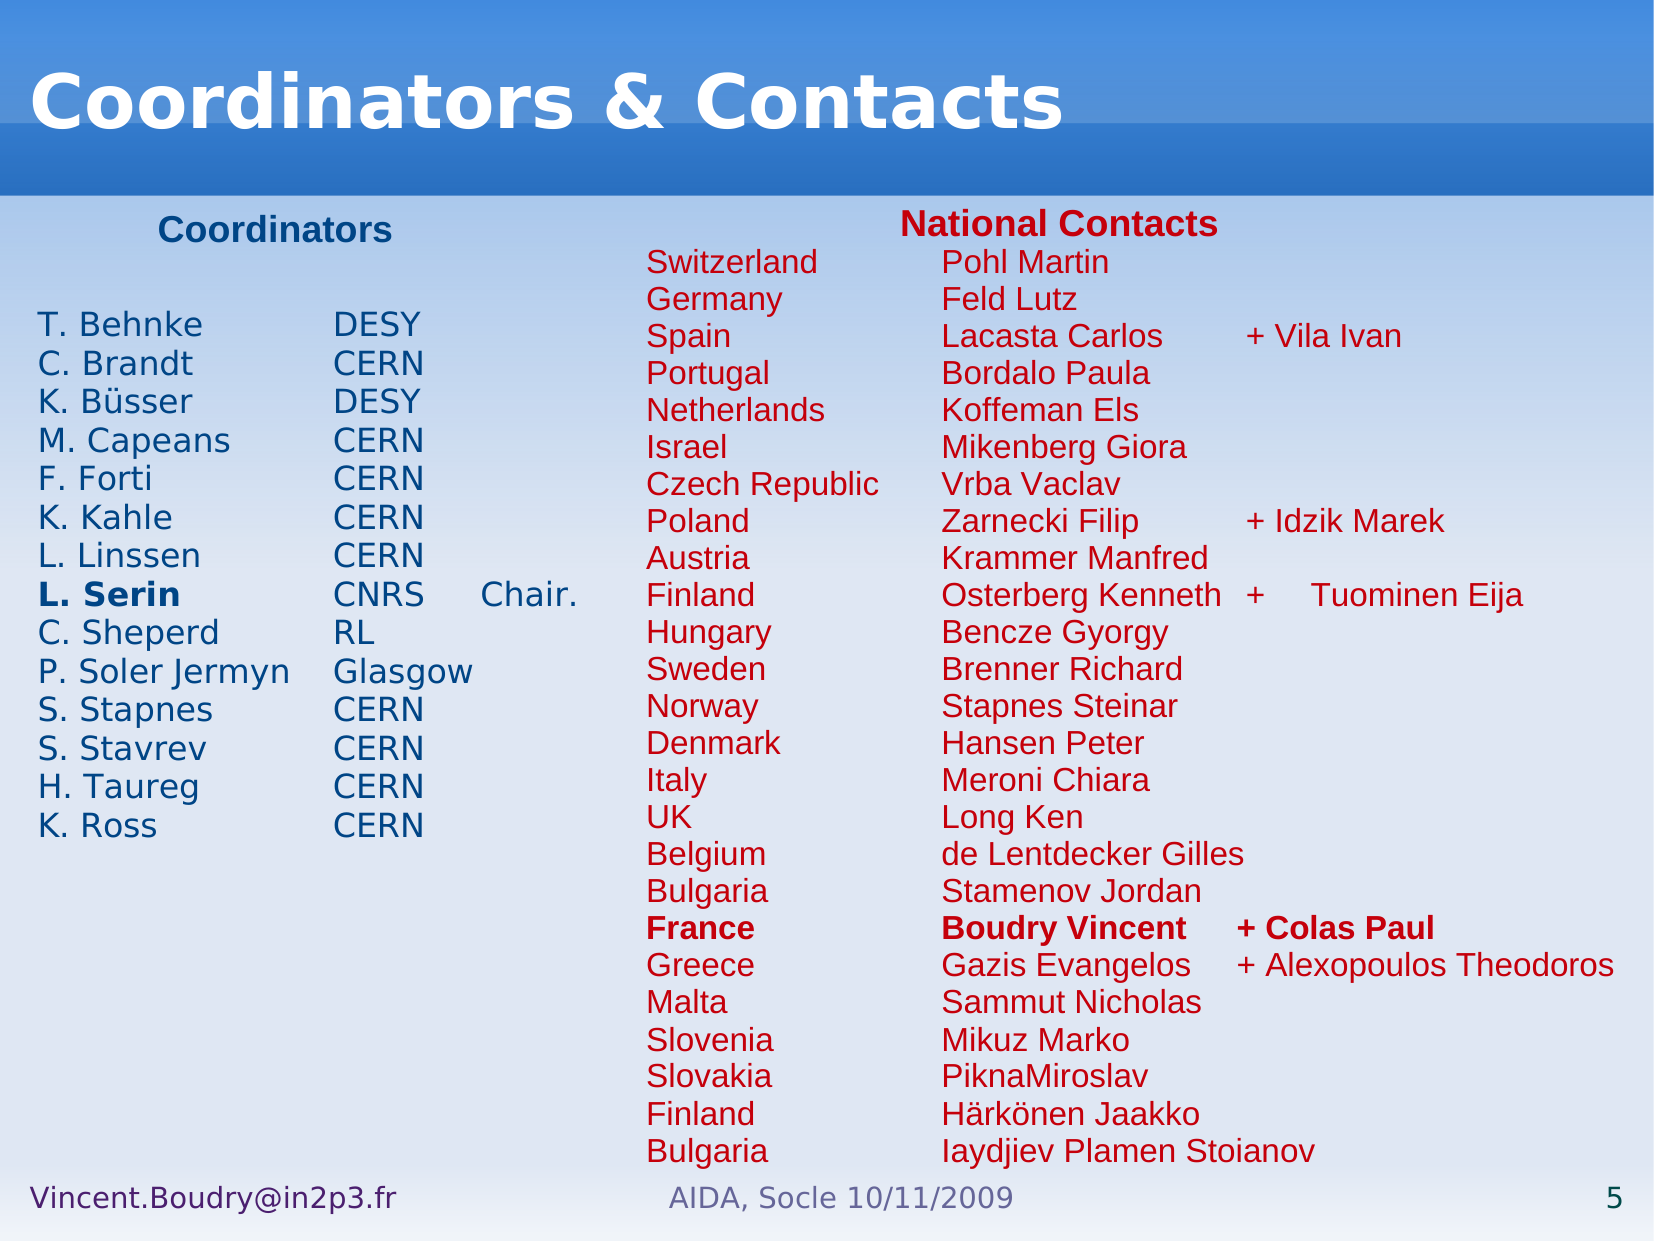

# Coordinators & Contacts
National Contacts
Coordinators
Switzerland		Pohl Martin
Germany			Feld Lutz
Spain			Lacasta Carlos	 + Vila Ivan
Portugal			Bordalo Paula
Netherlands		Koffeman Els
Israel			Mikenberg Giora
Czech Republic	Vrba Vaclav
Poland			Zarnecki Filip		 + Idzik Marek
Austria			Krammer Manfred
Finland			Osterberg Kenneth	 + 	Tuominen Eija
Hungary			Bencze Gyorgy
Sweden			Brenner Richard
Norway			Stapnes Steinar
Denmark			Hansen Peter
Italy				Meroni Chiara
UK				Long Ken
Belgium			de Lentdecker Gilles
Bulgaria			Stamenov Jordan
France			Boudry Vincent	+ Colas Paul
Greece			Gazis Evangelos	+ Alexopoulos Theodoros
Malta			Sammut Nicholas
Slovenia			Mikuz Marko
Slovakia			PiknaMiroslav
Finland			Härkönen Jaakko
Bulgaria			Iaydjiev Plamen Stoianov
T. Behnke		DESY
C. Brandt		CERN
K. Büsser		DESY
M. Capeans		CERN
F. Forti			CERN
K. Kahle			CERN
L. Linssen		CERN
L. Serin			CNRS	Chair.
C. Sheperd		RL
P. Soler Jermyn	Glasgow
S. Stapnes		CERN
S. Stavrev		CERN
H. Taureg		CERN
K. Ross			CERN
AIDA, Socle 10/11/2009
5